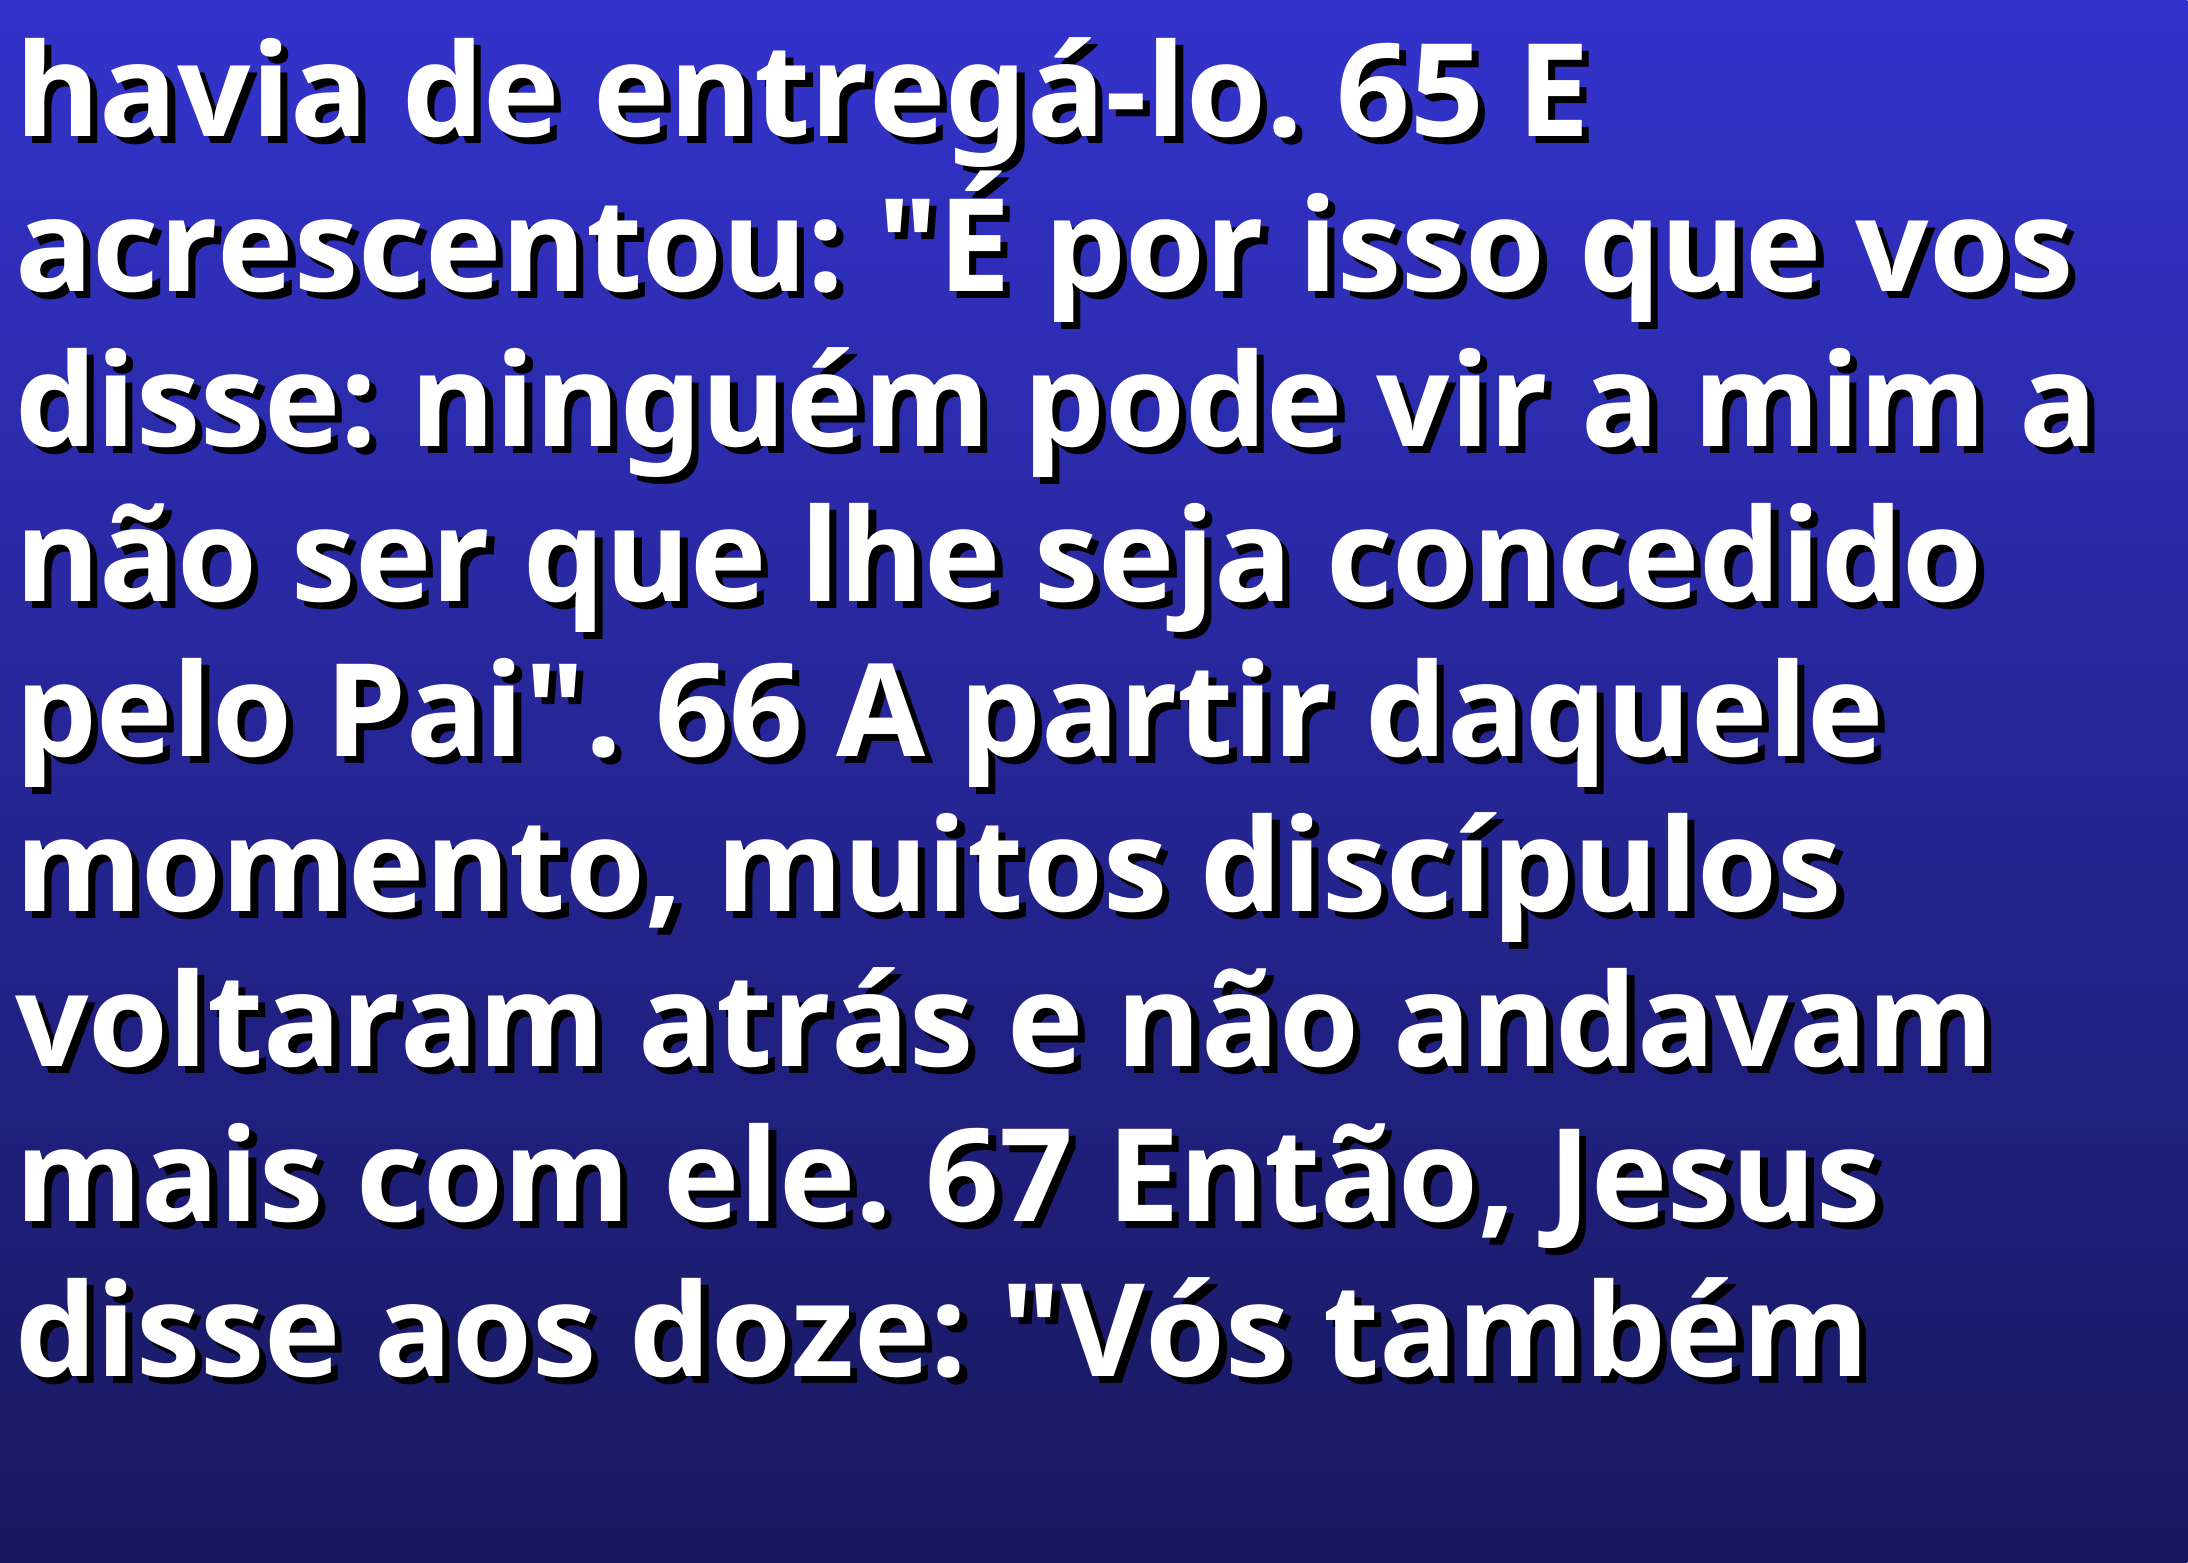

havia de entregá-lo. 65 E acrescentou: "É por isso que vos disse: ninguém pode vir a mim a não ser que lhe seja concedido pelo Pai". 66 A partir daquele momento, muitos discípulos voltaram atrás e não andavam mais com ele. 67 Então, Jesus disse aos doze: "Vós também